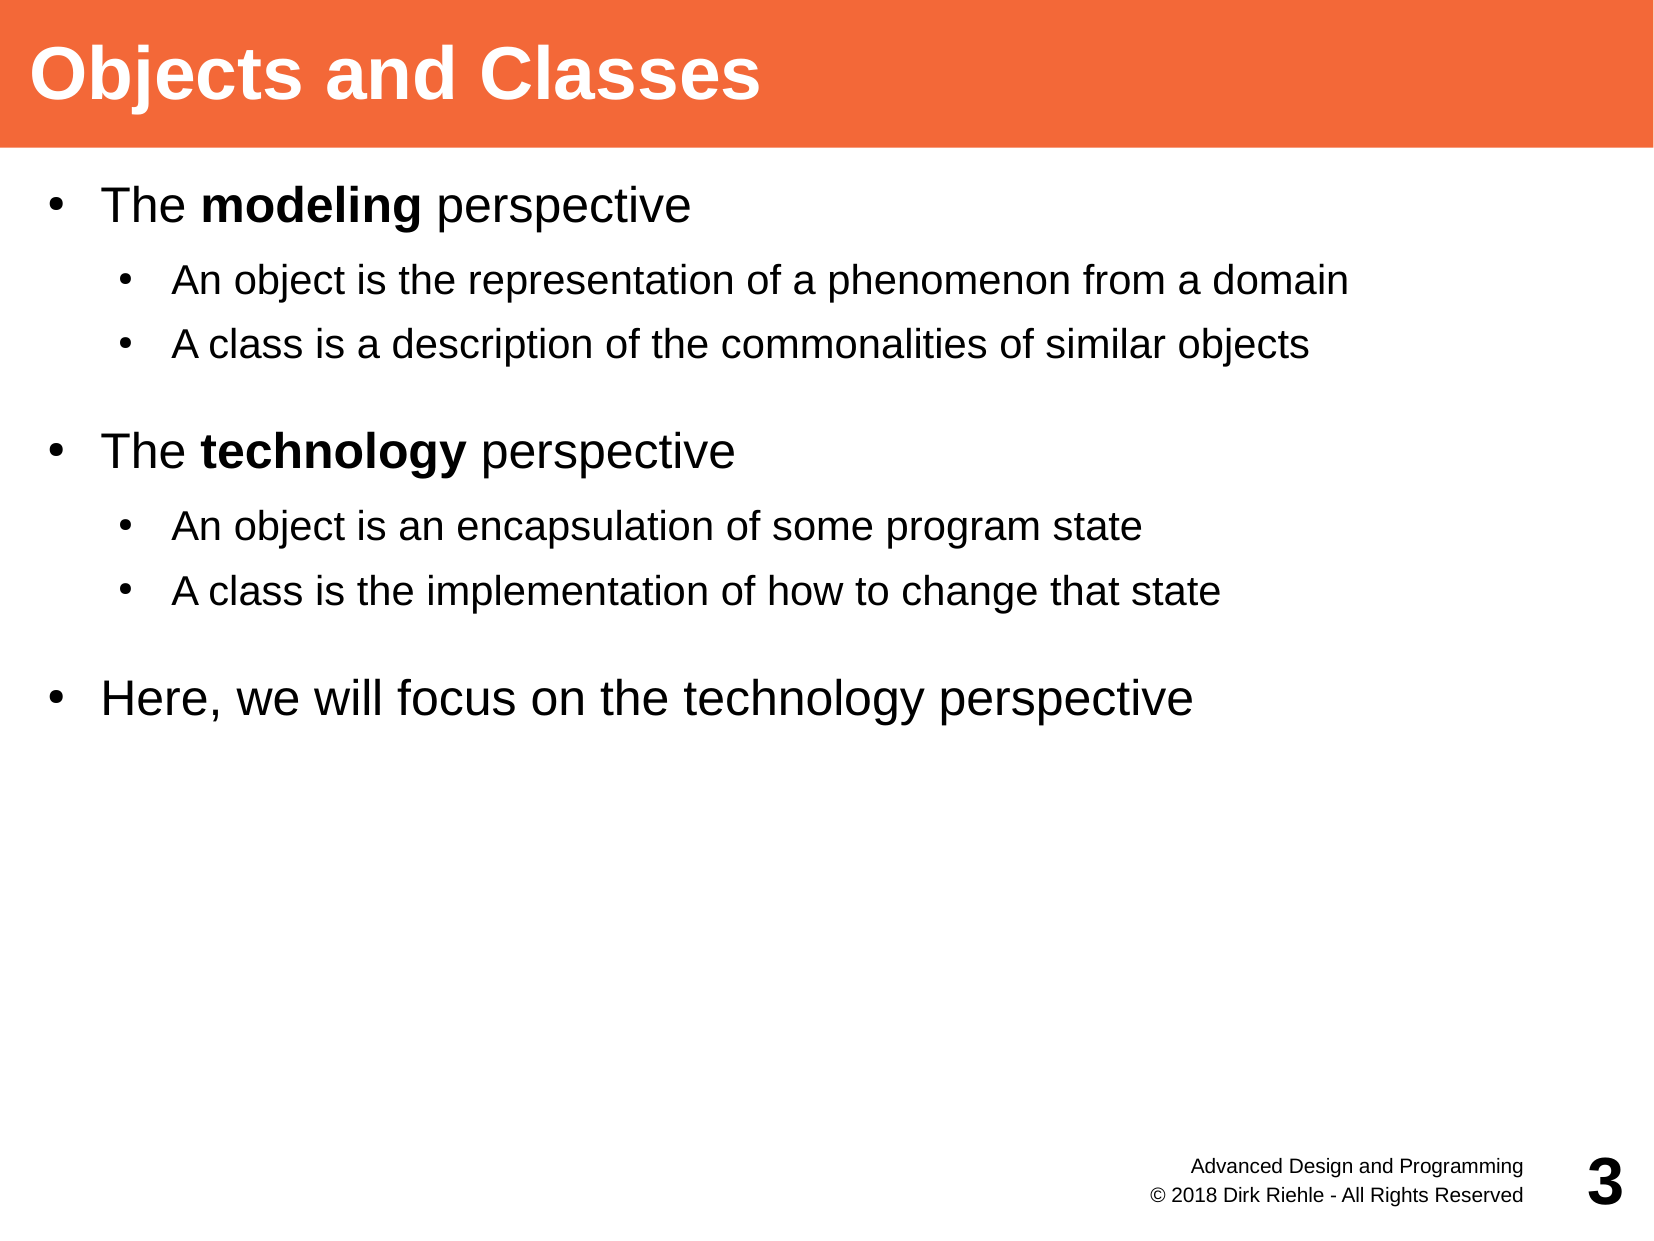

# Objects and Classes
The modeling perspective
An object is the representation of a phenomenon from a domain
A class is a description of the commonalities of similar objects
The technology perspective
An object is an encapsulation of some program state
A class is the implementation of how to change that state
Here, we will focus on the technology perspective
Advanced Design and Programming
3
© 2018 Dirk Riehle - All Rights Reserved